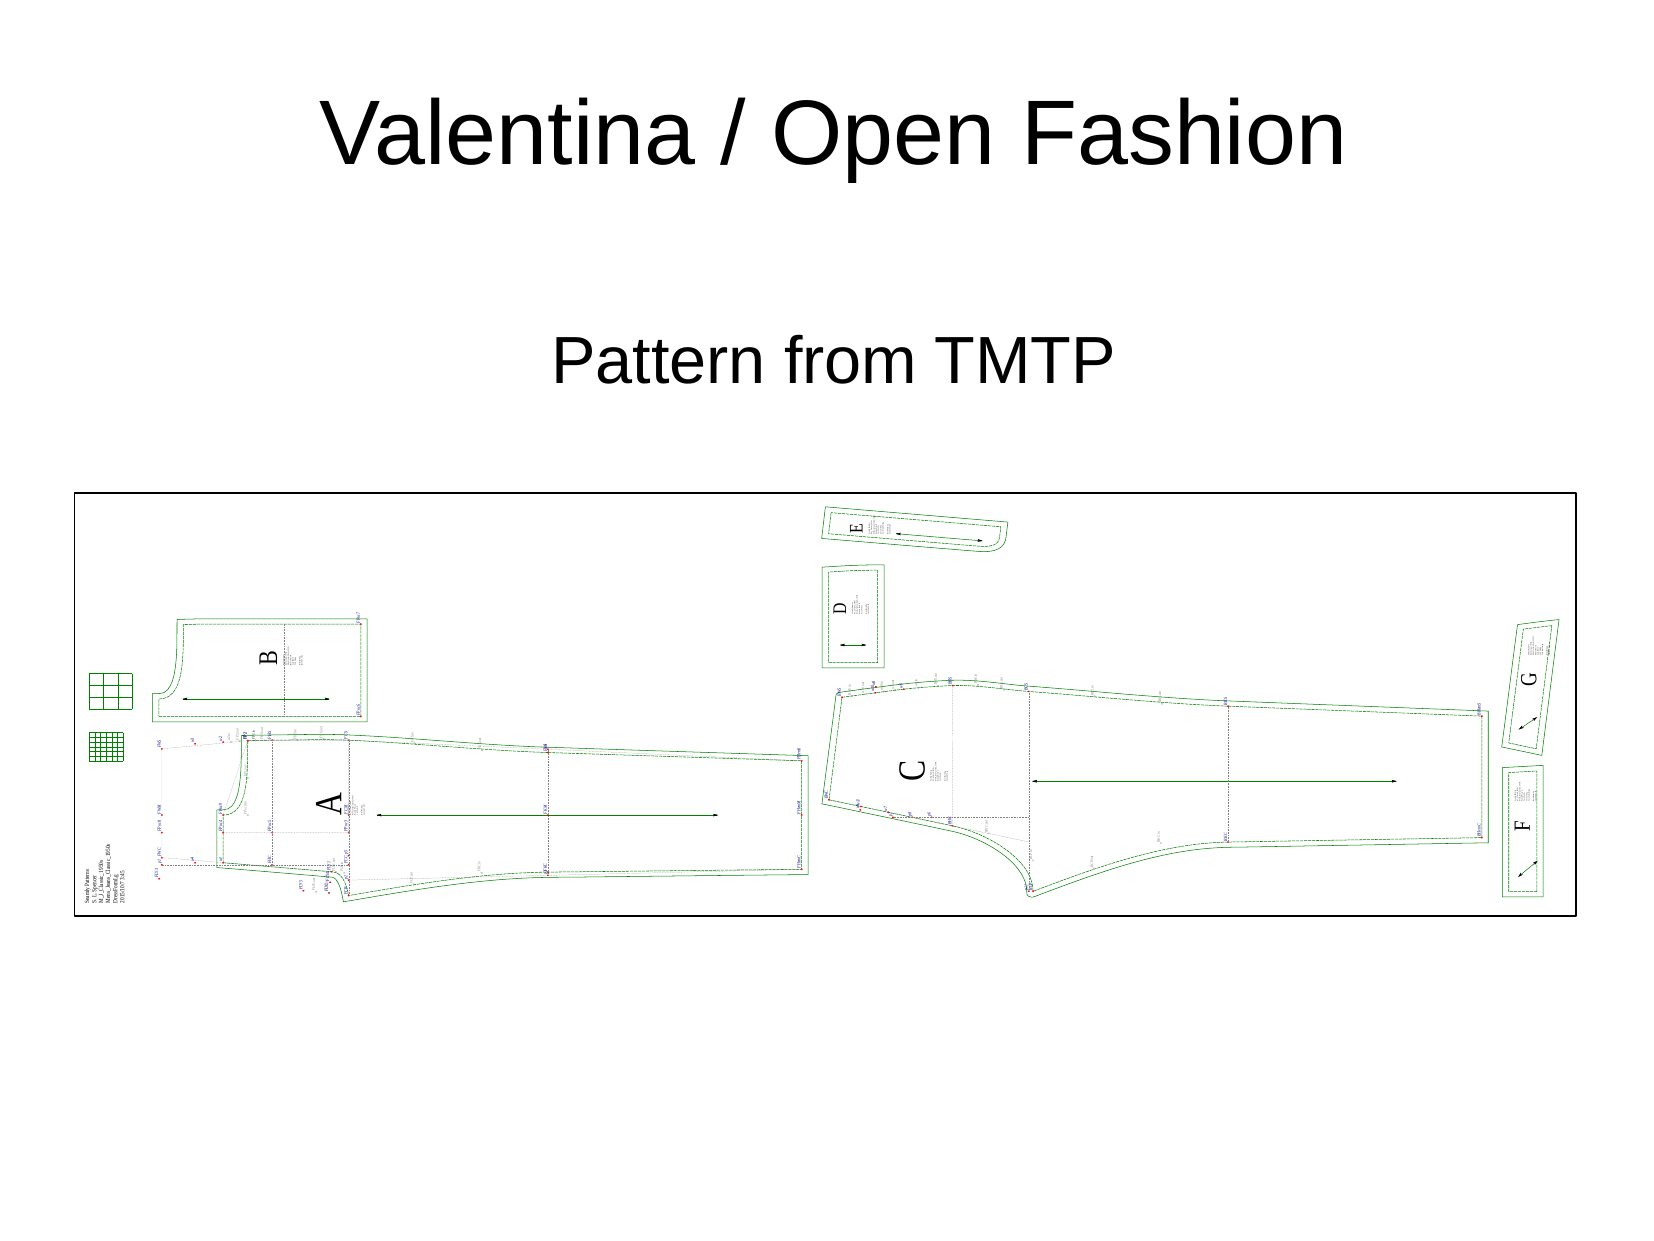

# Valentina / Open Fashion Pattern from TMTP